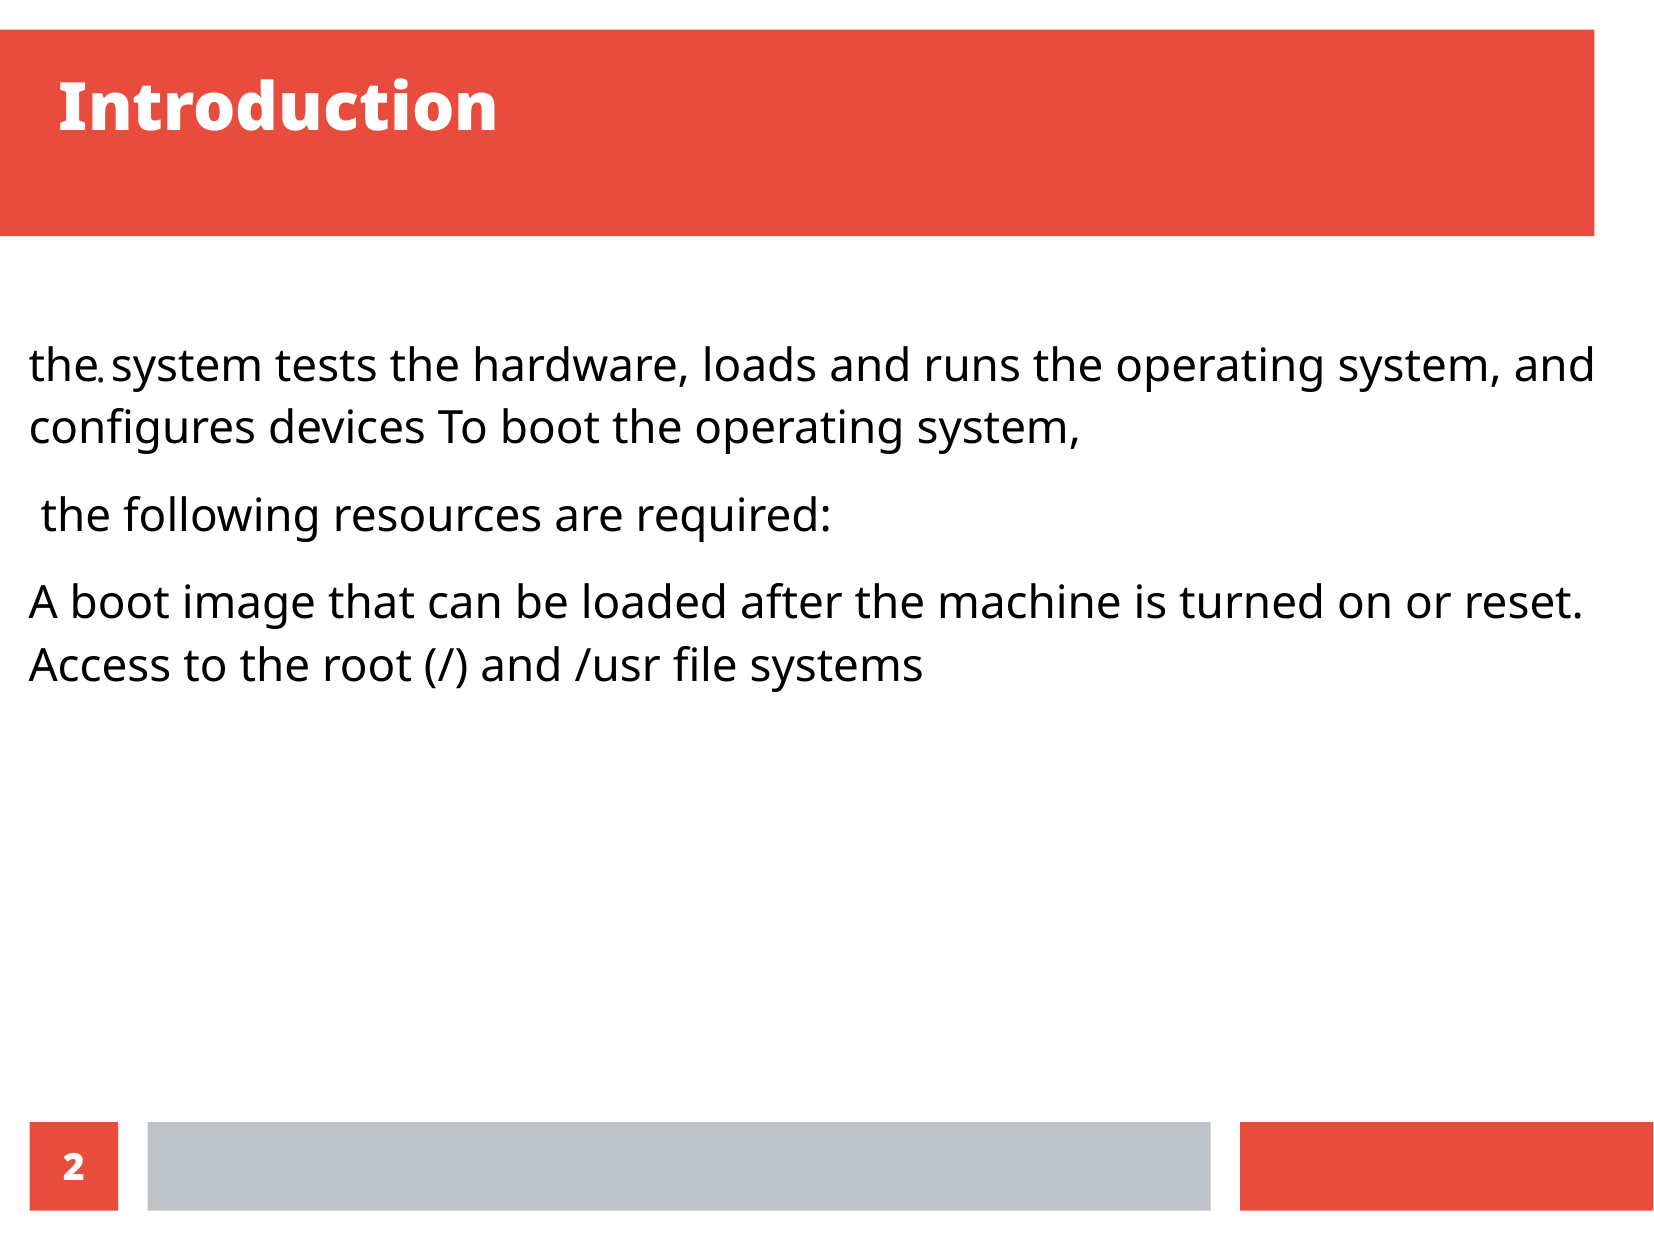

# Introduction
the system tests the hardware, loads and runs the operating system, and configures devices To boot the operating system,
 the following resources are required:
A boot image that can be loaded after the machine is turned on or reset. Access to the root (/) and /usr file systems
.
2